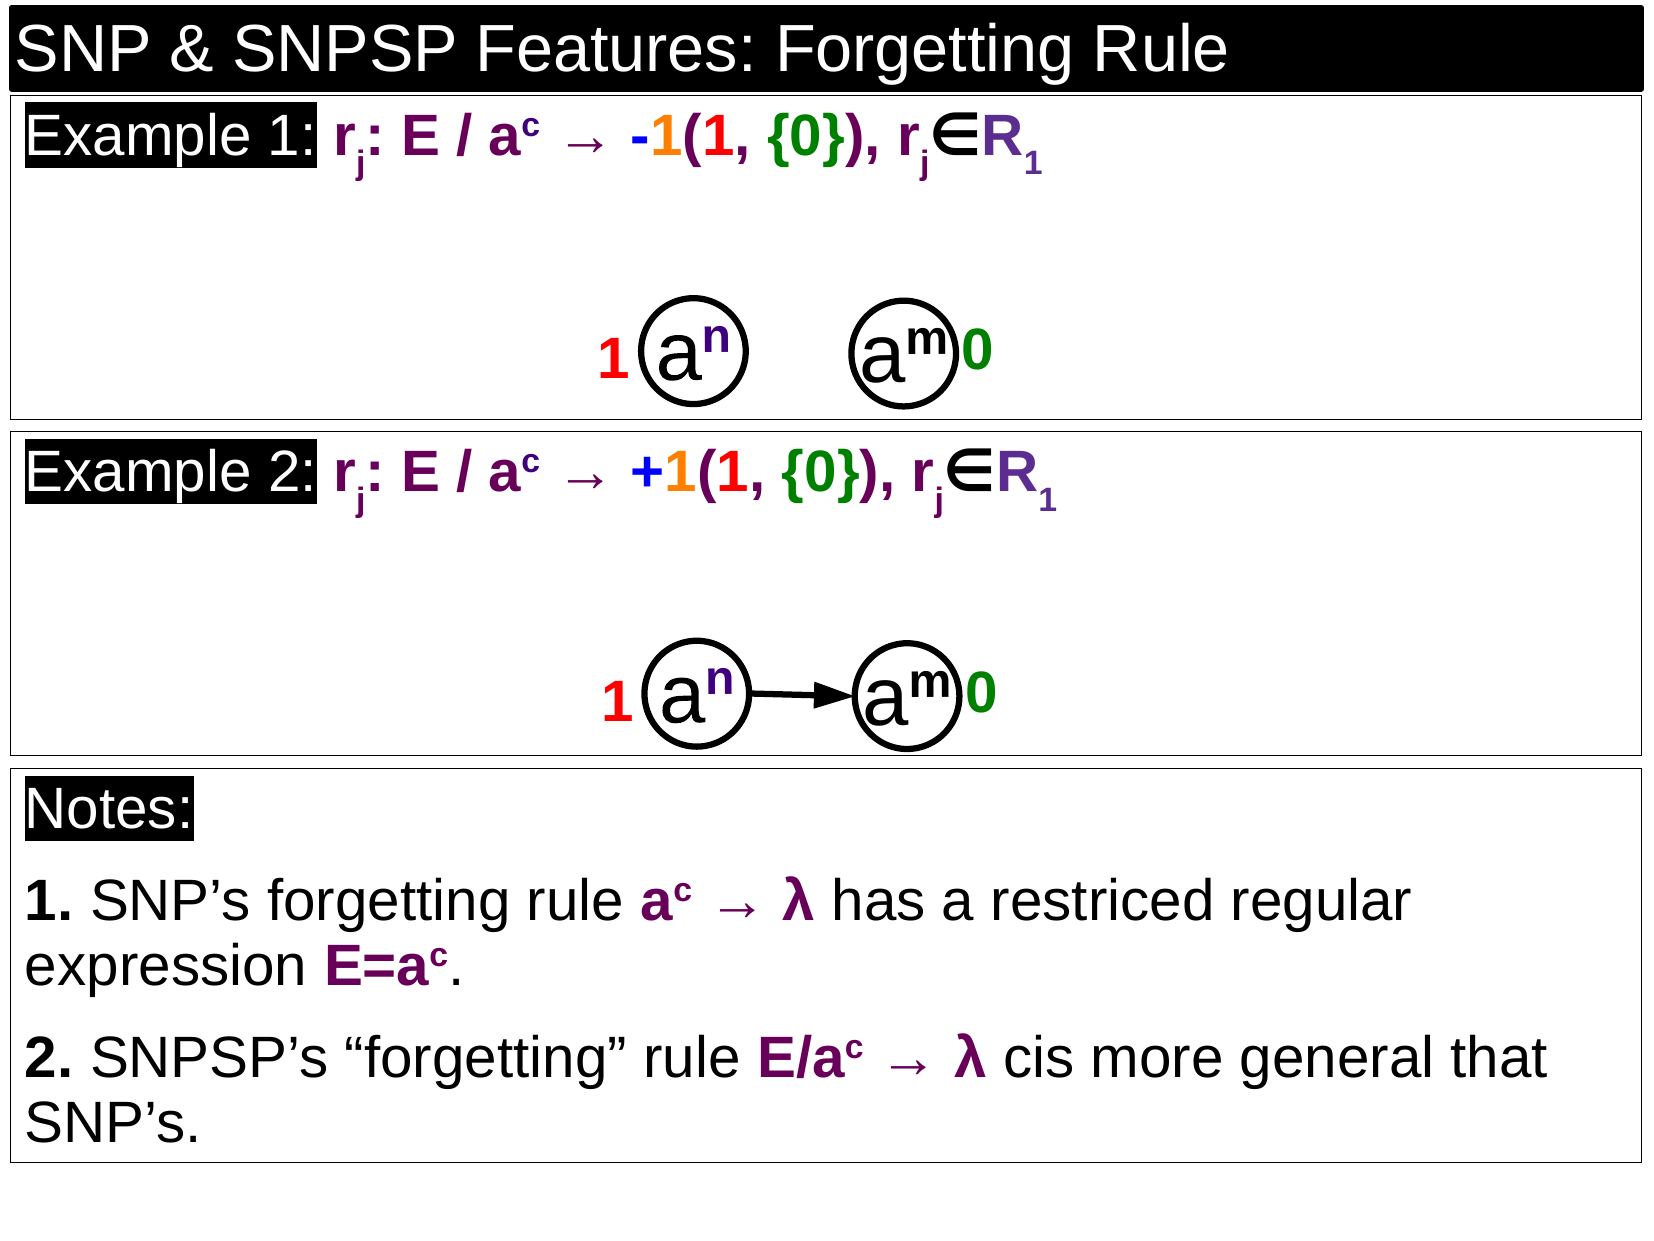

# SNP & SNPSP Features: Forgetting Rule
Example 1: rj: E / ac → -1(1, {0}), rj∈R1
an
am
0
1
Example 2: rj: E / ac → +1(1, {0}), rj∈R1
an
am
0
1
Notes:
1. SNP’s forgetting rule ac → λ has a restriced regular expression E=ac.
2. SNPSP’s “forgetting” rule E/ac → λ cis more general that SNP’s.